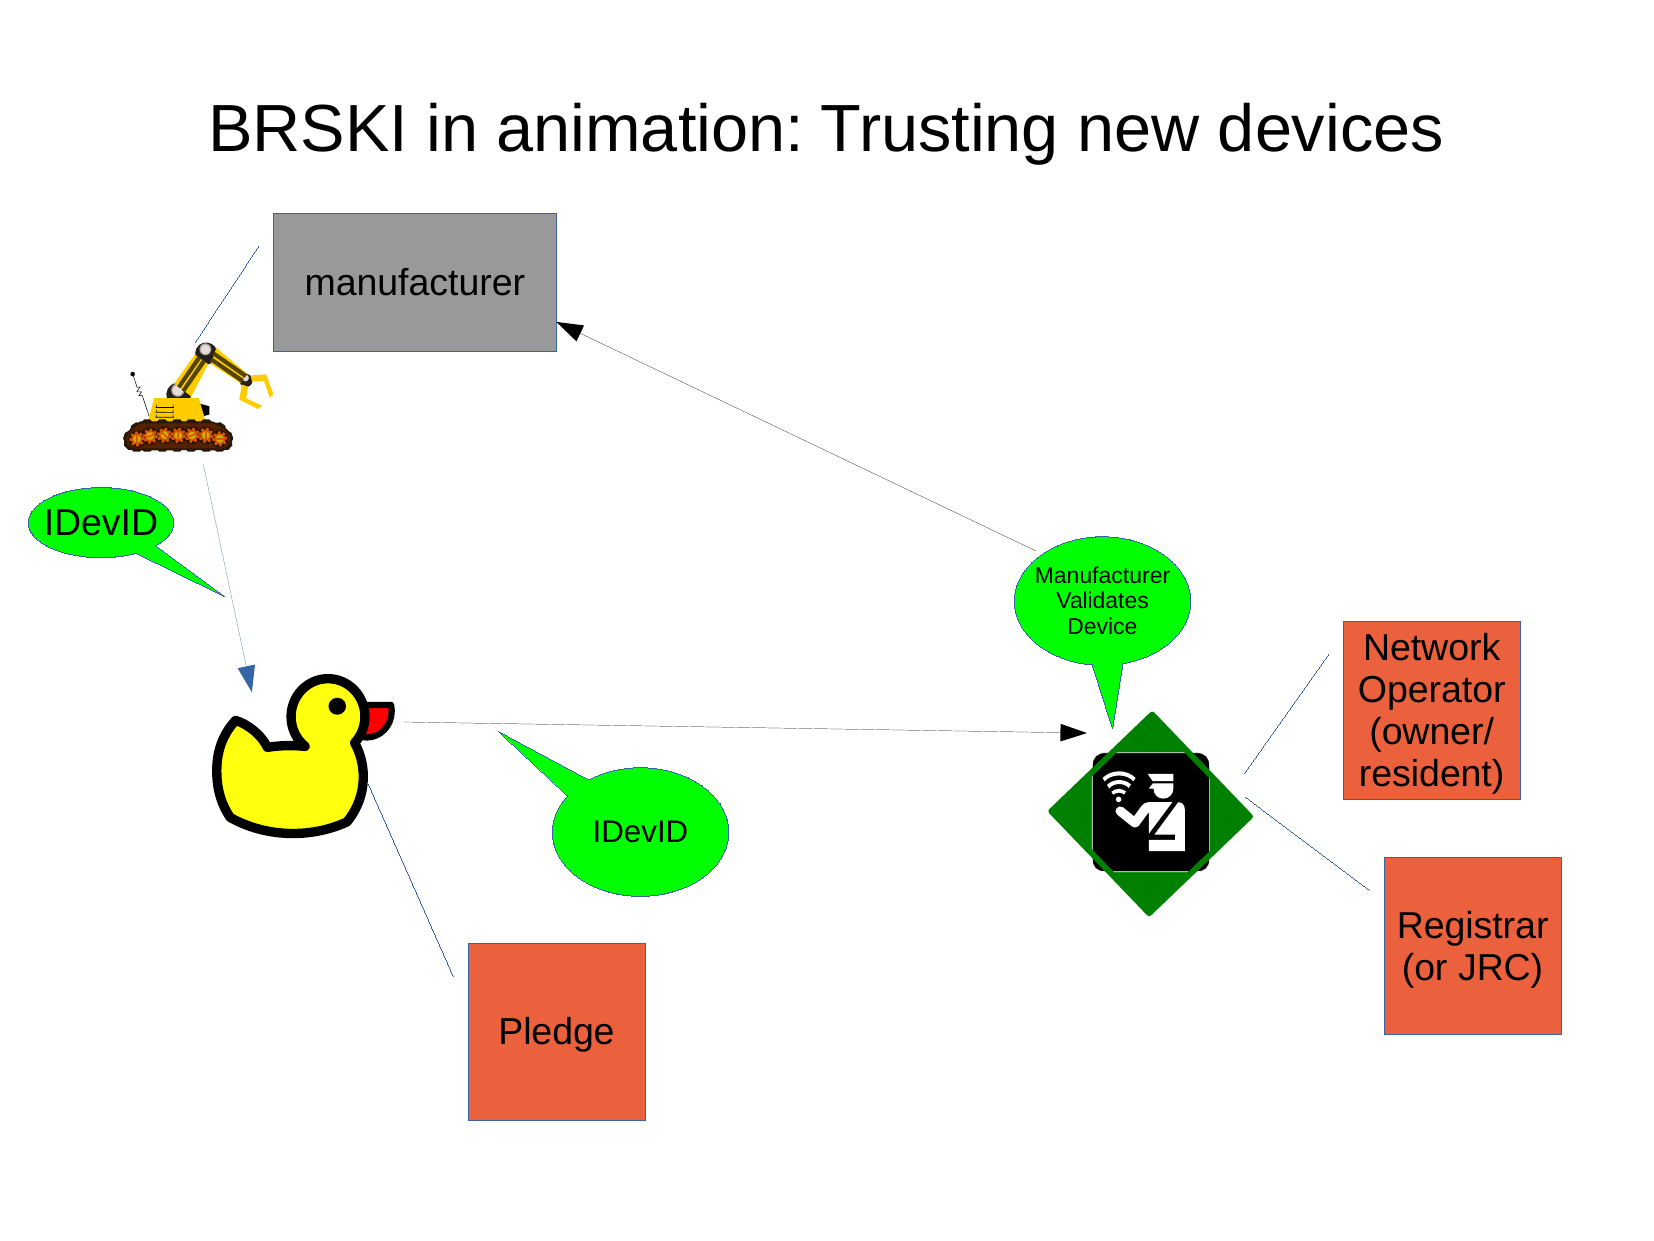

# BRSKI in animation: Trusting new devices
manufacturer
IDevID
Manufacturer
Validates
Device
Network
Operator
(owner/
resident)
IDevID
Registrar
(or JRC)
Pledge